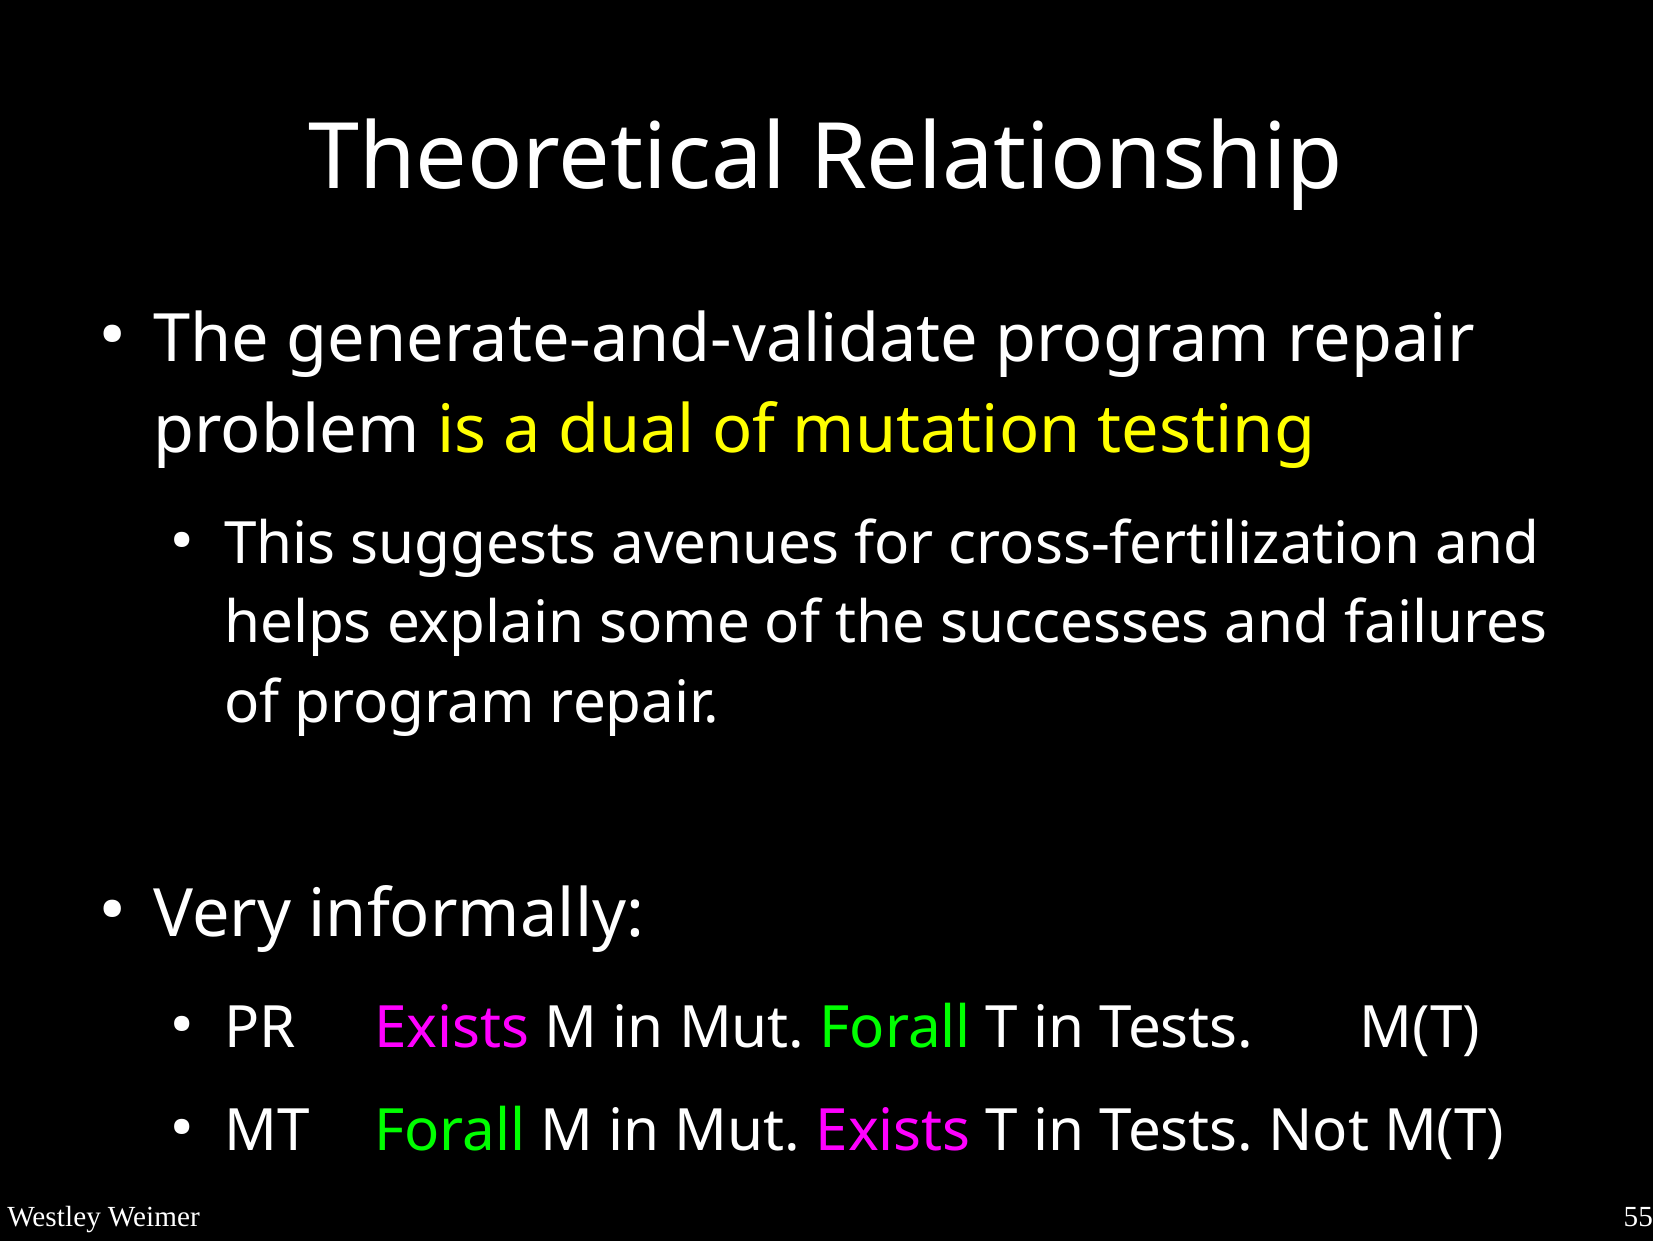

# Theoretical Relationship
The generate-and-validate program repair problem is a dual of mutation testing
This suggests avenues for cross-fertilization and helps explain some of the successes and failures of program repair.
Very informally:
PR		Exists M in Mut. Forall T in Tests. M(T)
MT	Forall M in Mut. Exists T in Tests. Not M(T)
55